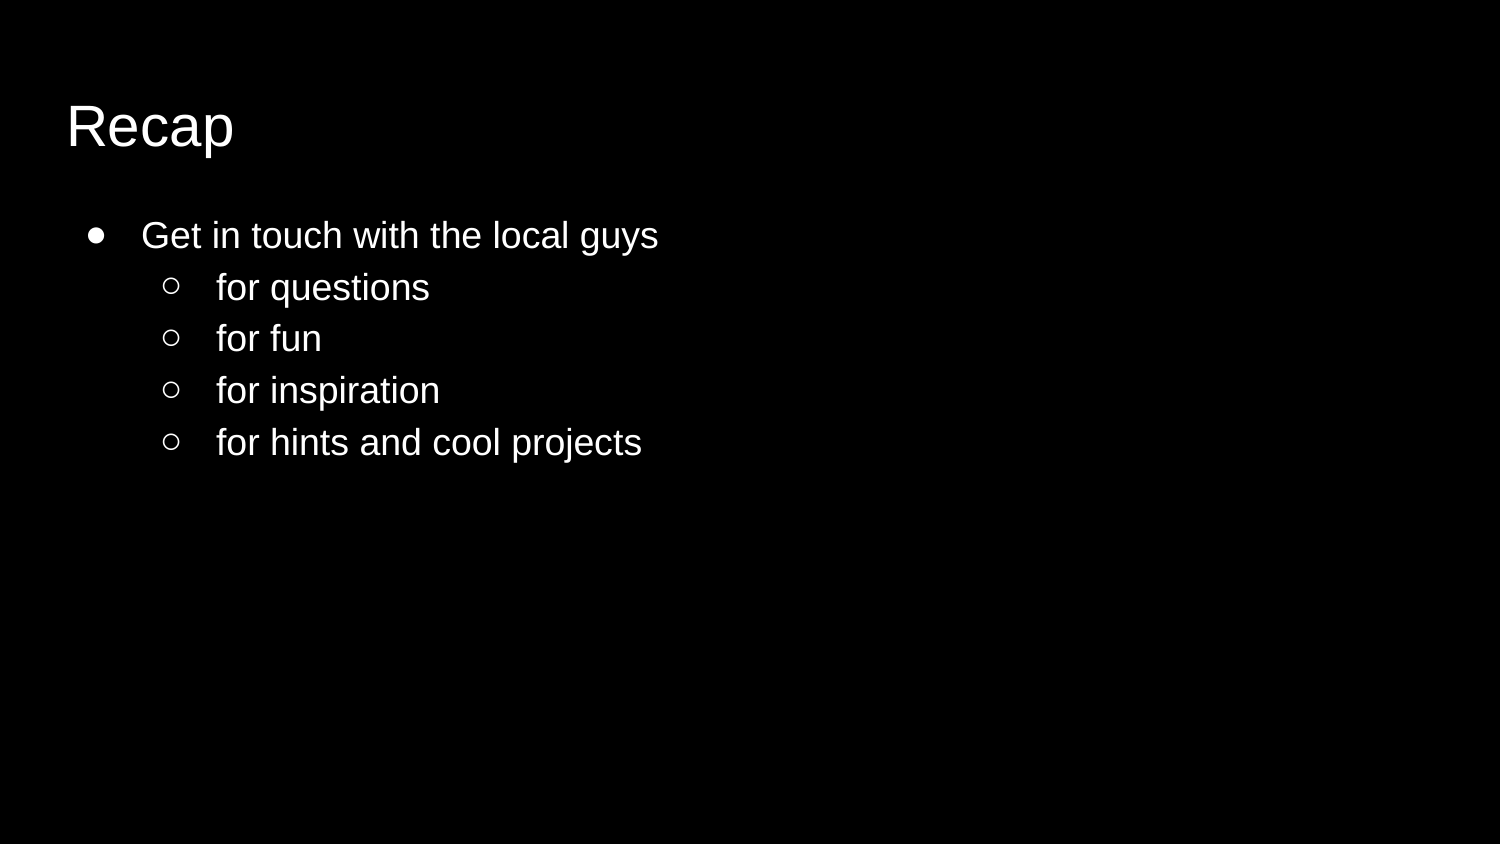

# Recap
Get in touch with the local guys
for questions
for fun
for inspiration
for hints and cool projects